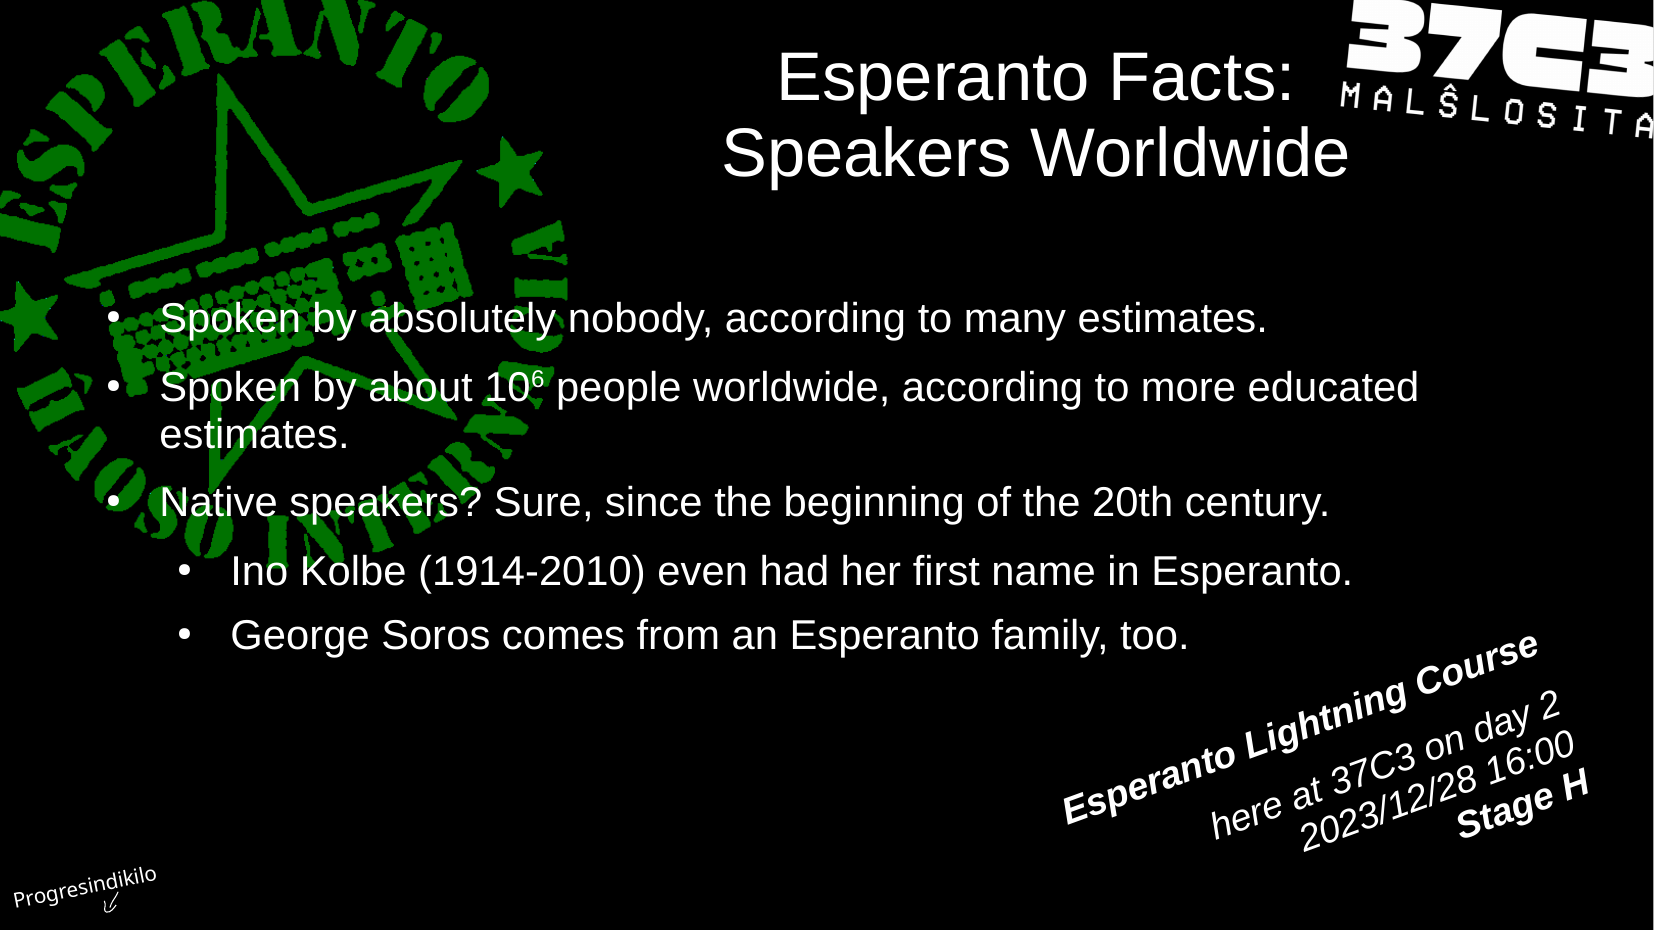

# Esperanto Facts: Speakers Worldwide
Spoken by absolutely nobody, according to many estimates.
Spoken by about 106 people worldwide, according to more educated estimates.
Native speakers? Sure, since the beginning of the 20th century.
Ino Kolbe (1914-2010) even had her first name in Esperanto.
George Soros comes from an Esperanto family, too.
Esperanto Lightning Course
here at 37C3 on day 2
2023/12/28 16:00
Stage H